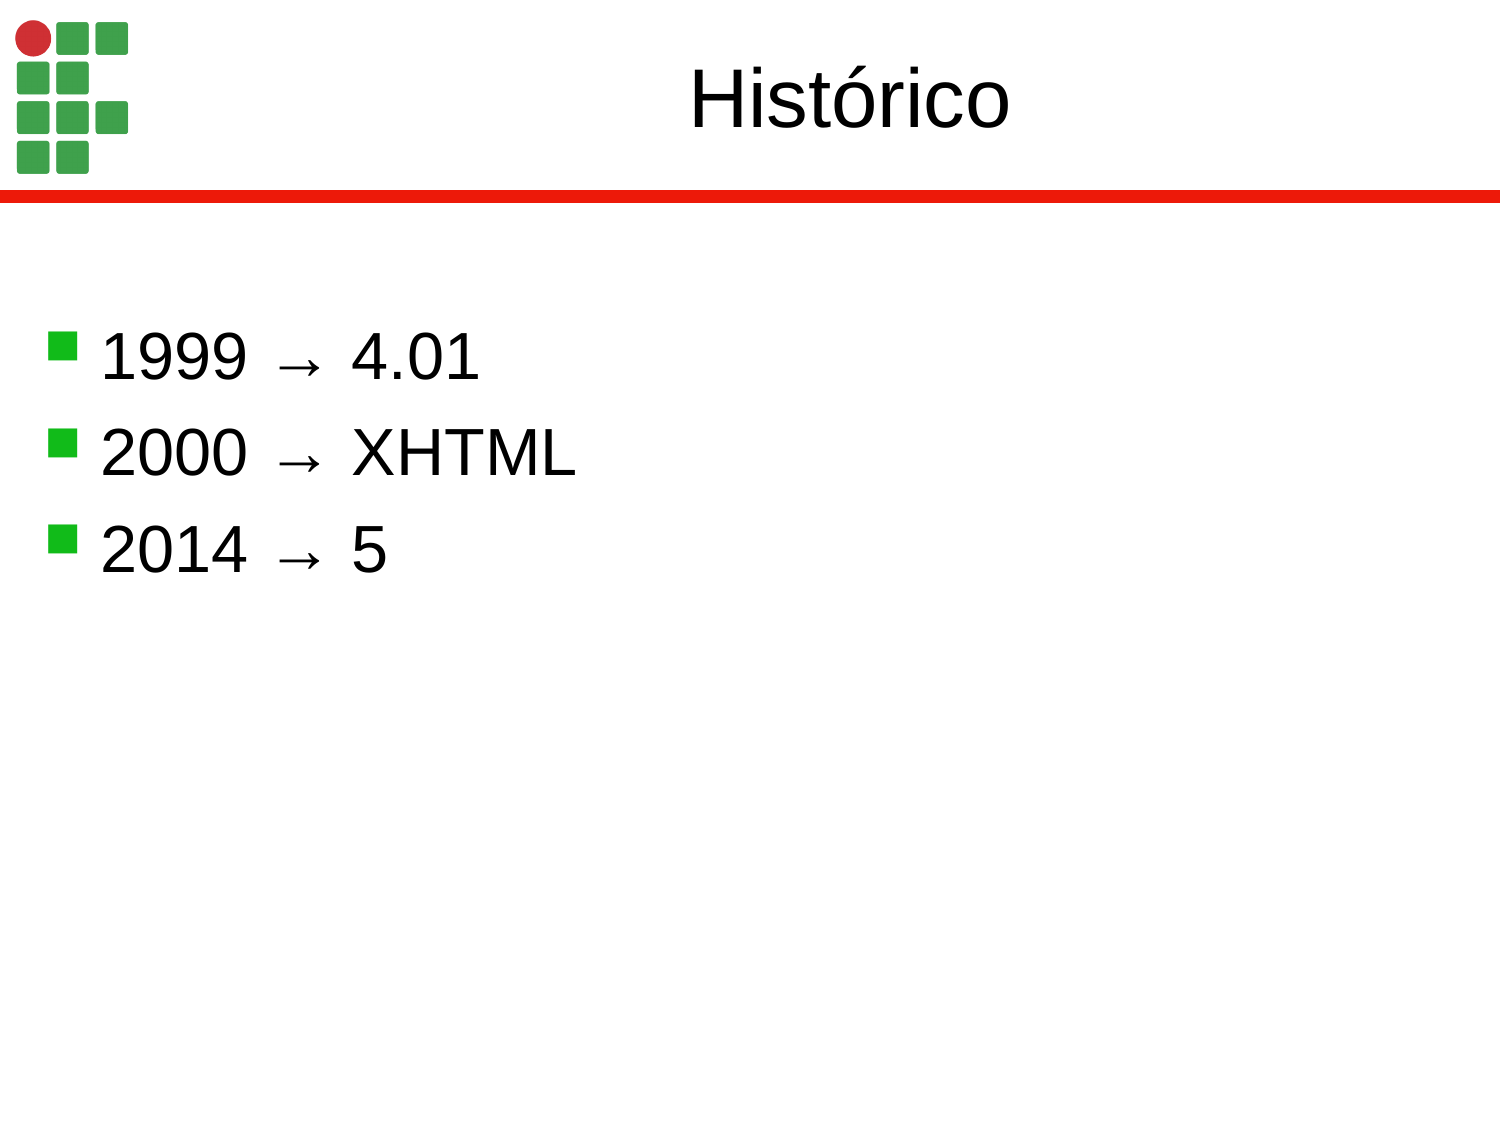

# Histórico
1999 → 4.01
2000 → XHTML
2014 → 5